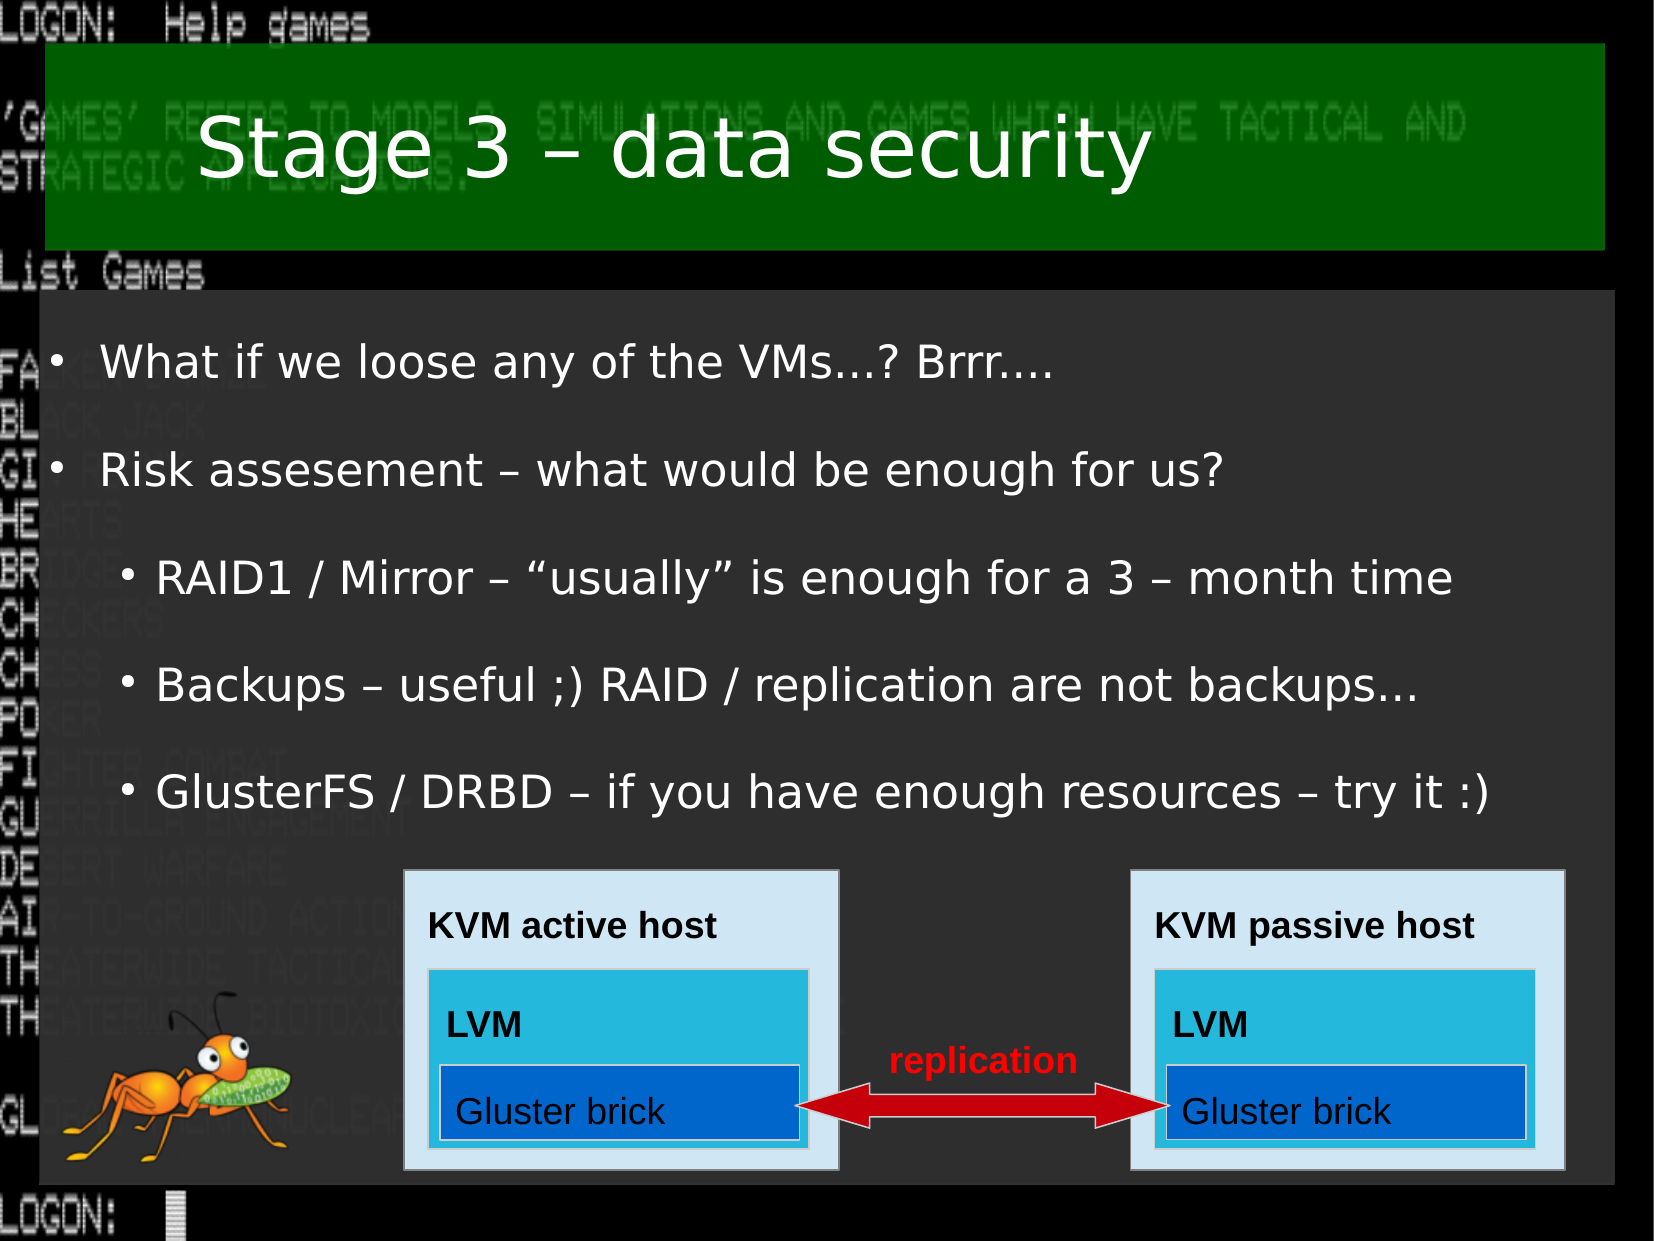

# Stage 3 – data security
 What if we loose any of the VMs...? Brrr....
 Risk assesement – what would be enough for us?
RAID1 / Mirror – “usually” is enough for a 3 – month time
Backups – useful ;) RAID / replication are not backups...
GlusterFS / DRBD – if you have enough resources – try it :)
KVM active host
KVM passive host
LVM
LVM
replication
Gluster brick
Gluster brick